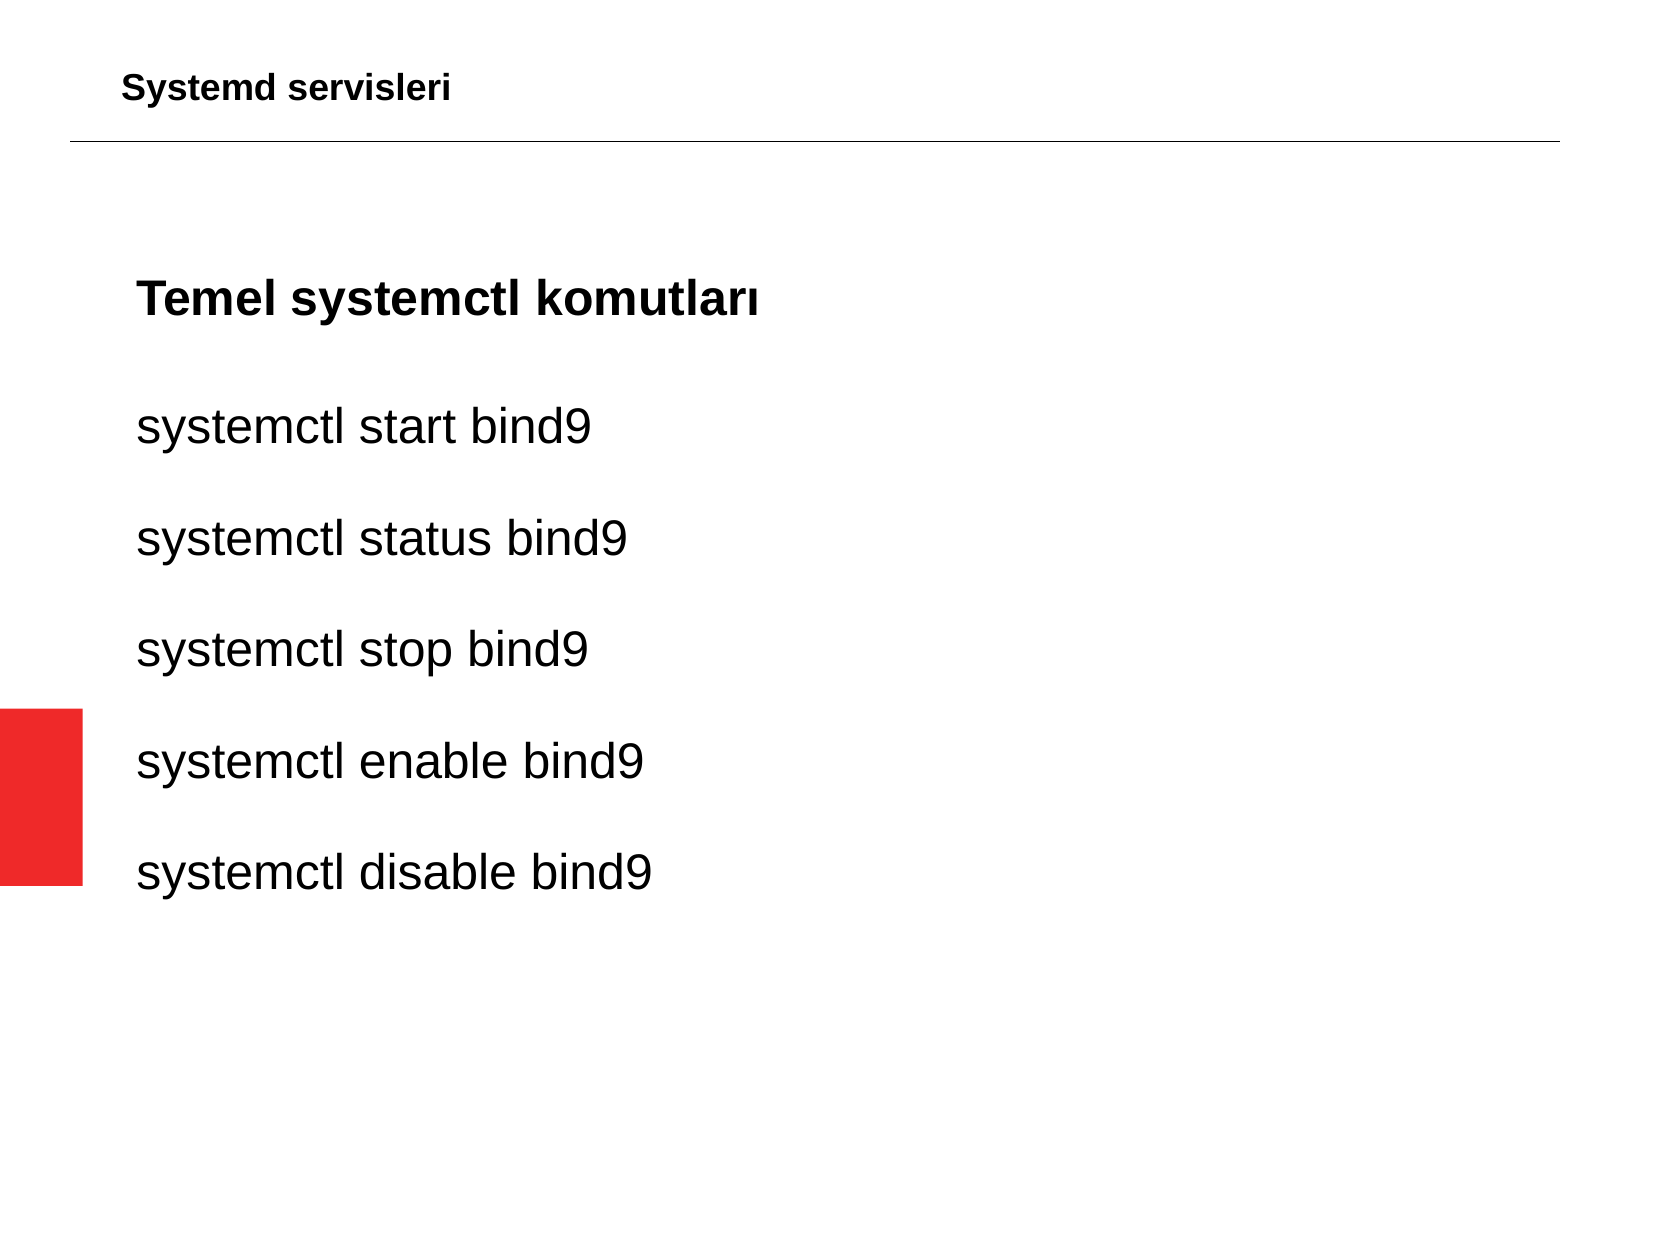

Systemd servisleri
Temel systemctl komutları
systemctl start bind9
systemctl status bind9
systemctl stop bind9
systemctl enable bind9
systemctl disable bind9